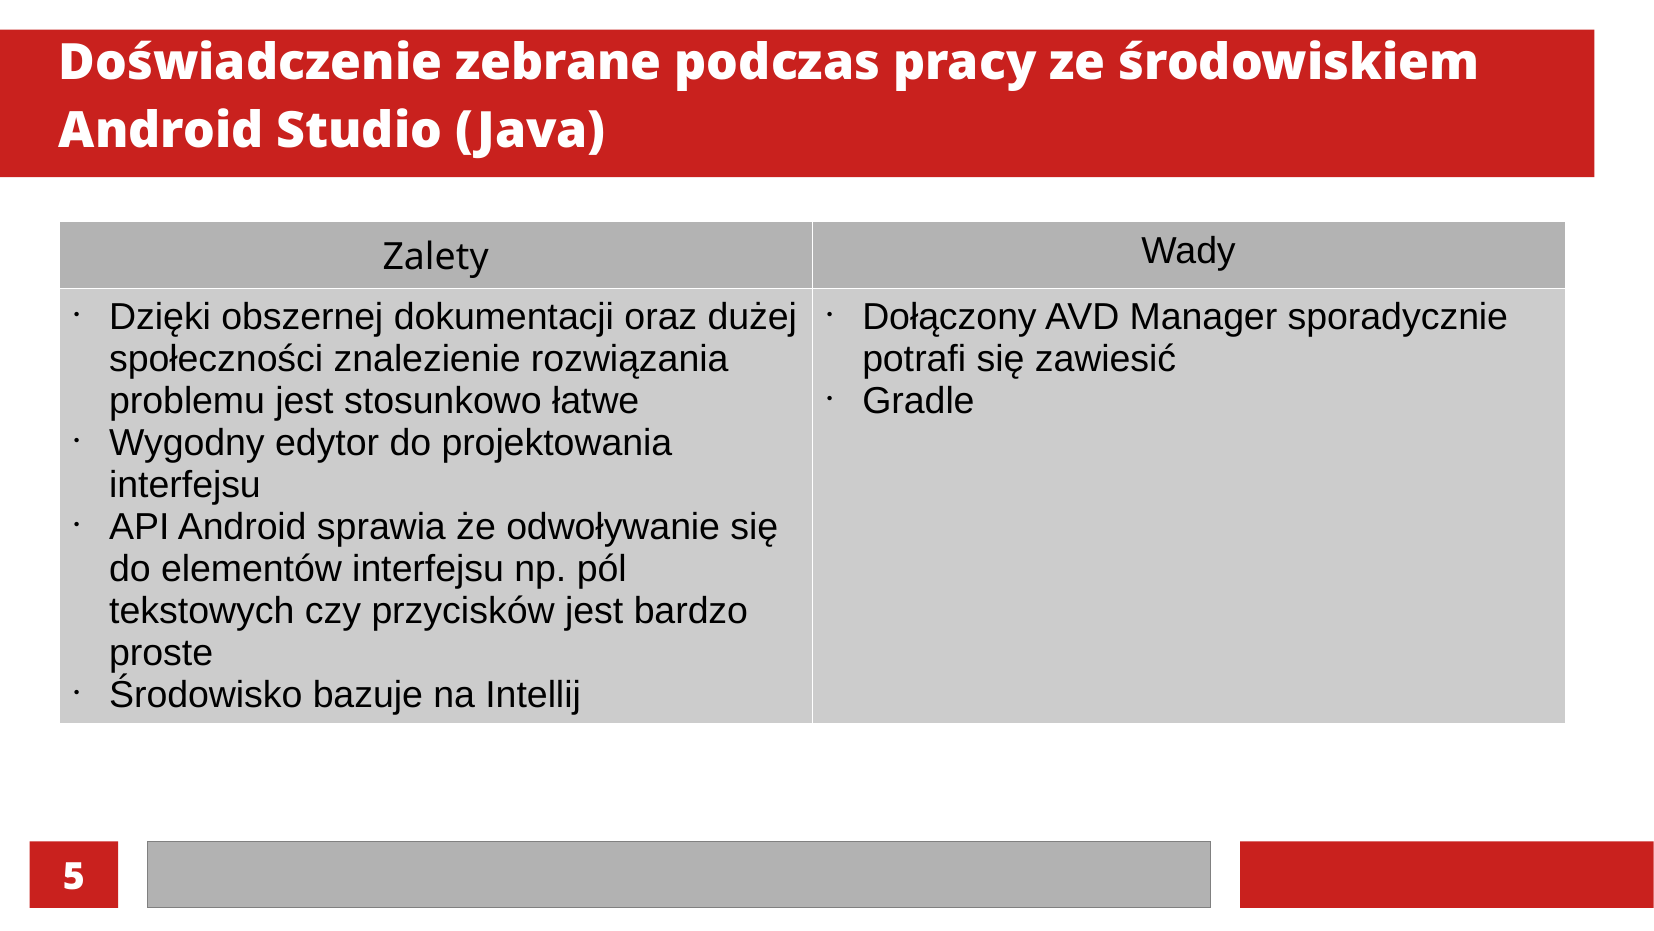

# Doświadczenie zebrane podczas pracy ze środowiskiem Android Studio (Java)
| Zalety | Wady |
| --- | --- |
| Dzięki obszernej dokumentacji oraz dużej społeczności znalezienie rozwiązania problemu jest stosunkowo łatwe Wygodny edytor do projektowania interfejsu API Android sprawia że odwoływanie się do elementów interfejsu np. pól tekstowych czy przycisków jest bardzo proste Środowisko bazuje na Intellij | Dołączony AVD Manager sporadycznie potrafi się zawiesić Gradle |
5